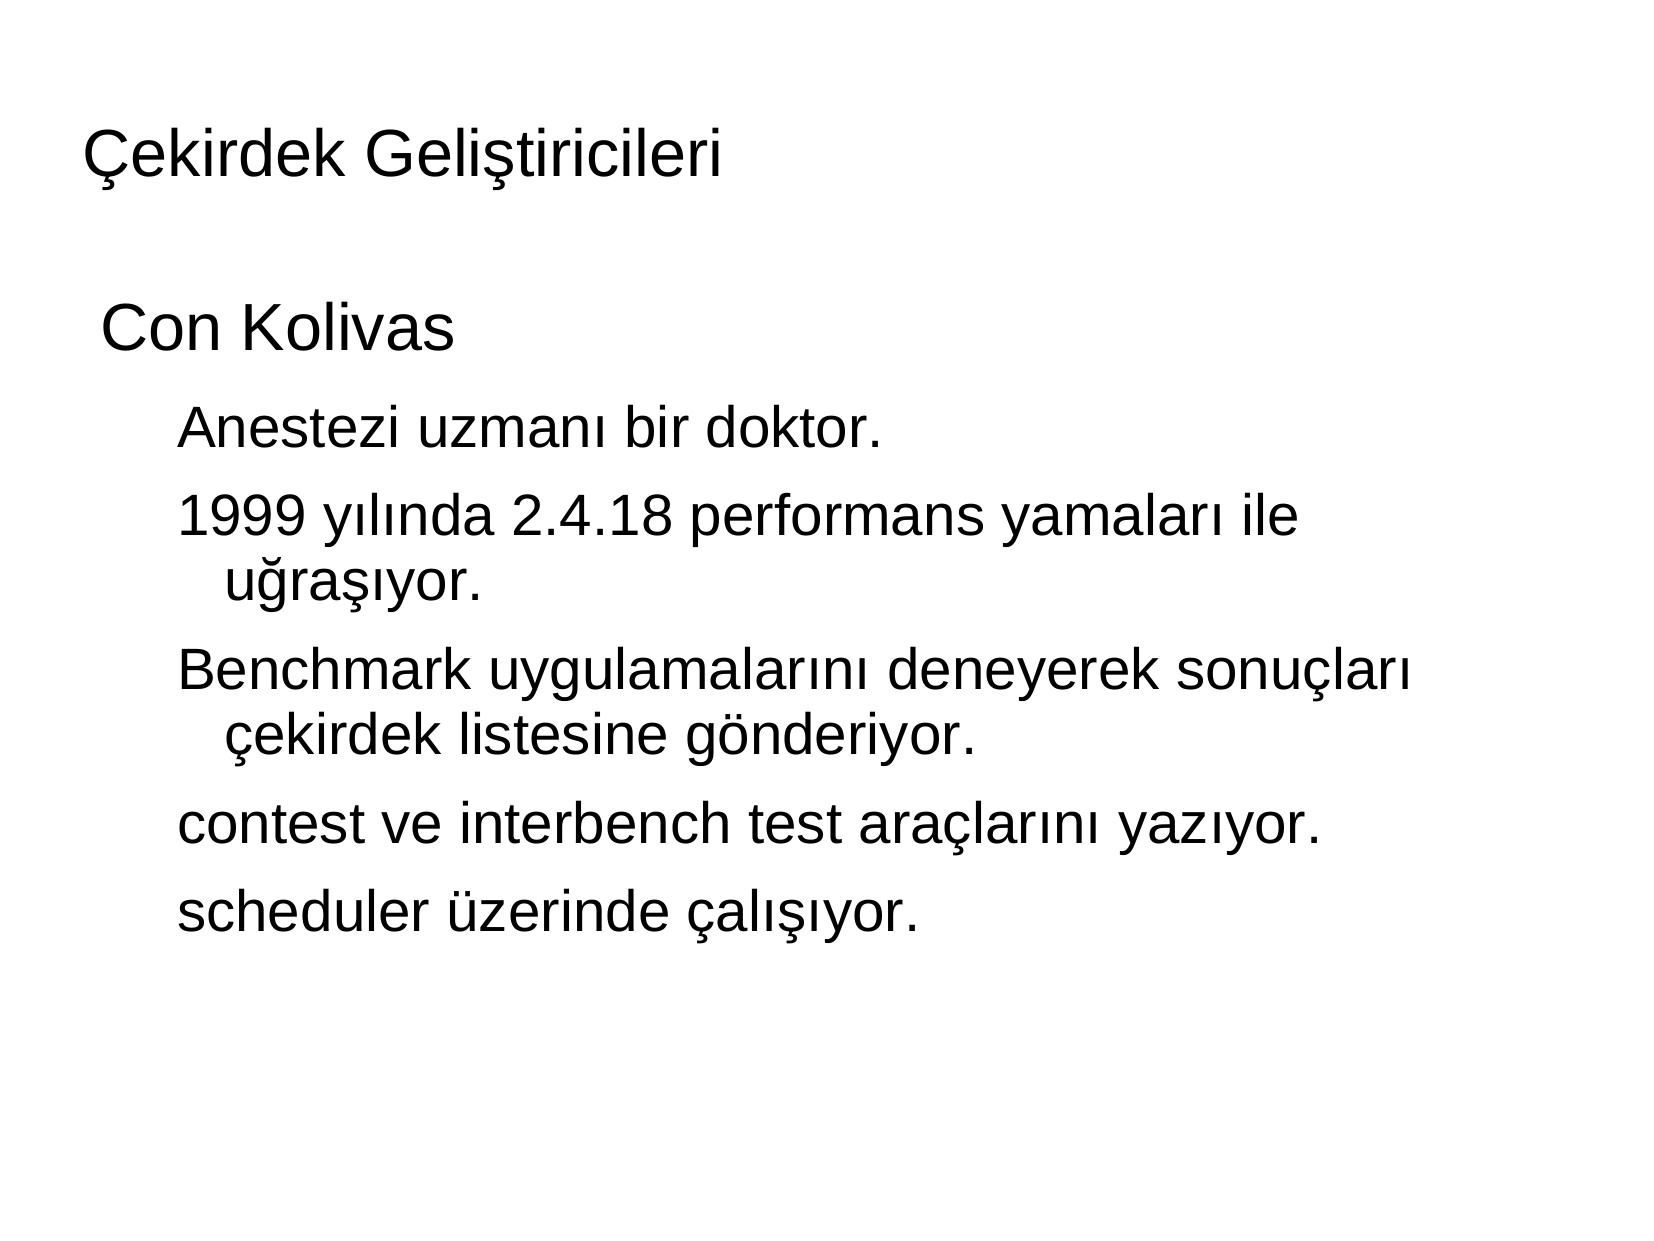

# Çekirdek Geliştiricileri
Con Kolivas
Anestezi uzmanı bir doktor.
1999 yılında 2.4.18 performans yamaları ile uğraşıyor.
Benchmark uygulamalarını deneyerek sonuçları çekirdek listesine gönderiyor.
contest ve interbench test araçlarını yazıyor.
scheduler üzerinde çalışıyor.